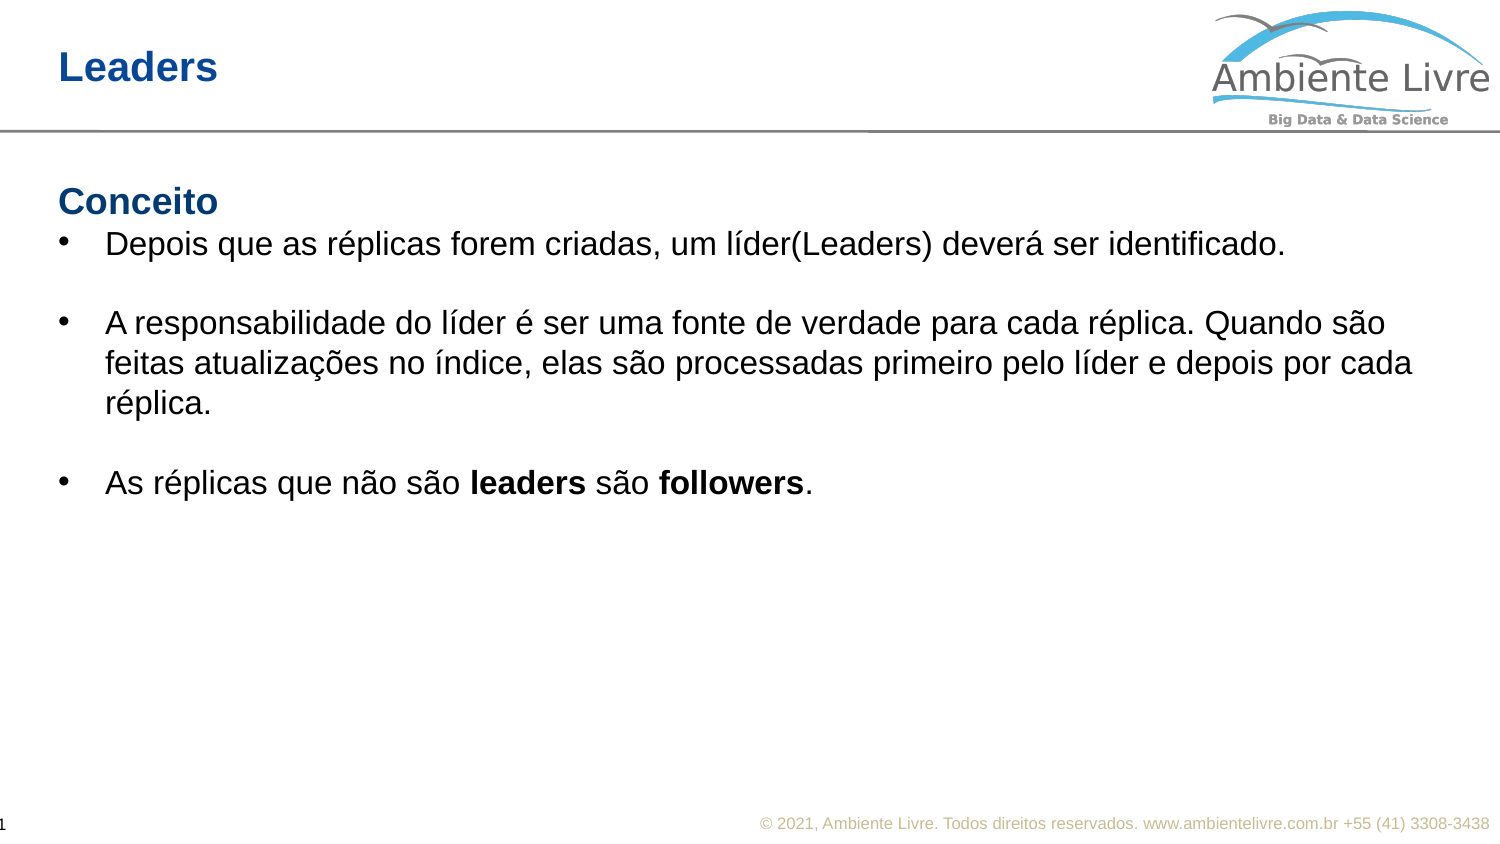

# Leaders
Conceito
Depois que as réplicas forem criadas, um líder(Leaders) deverá ser identificado.
A responsabilidade do líder é ser uma fonte de verdade para cada réplica. Quando são feitas atualizações no índice, elas são processadas primeiro pelo líder e depois por cada réplica.
As réplicas que não são leaders são followers.